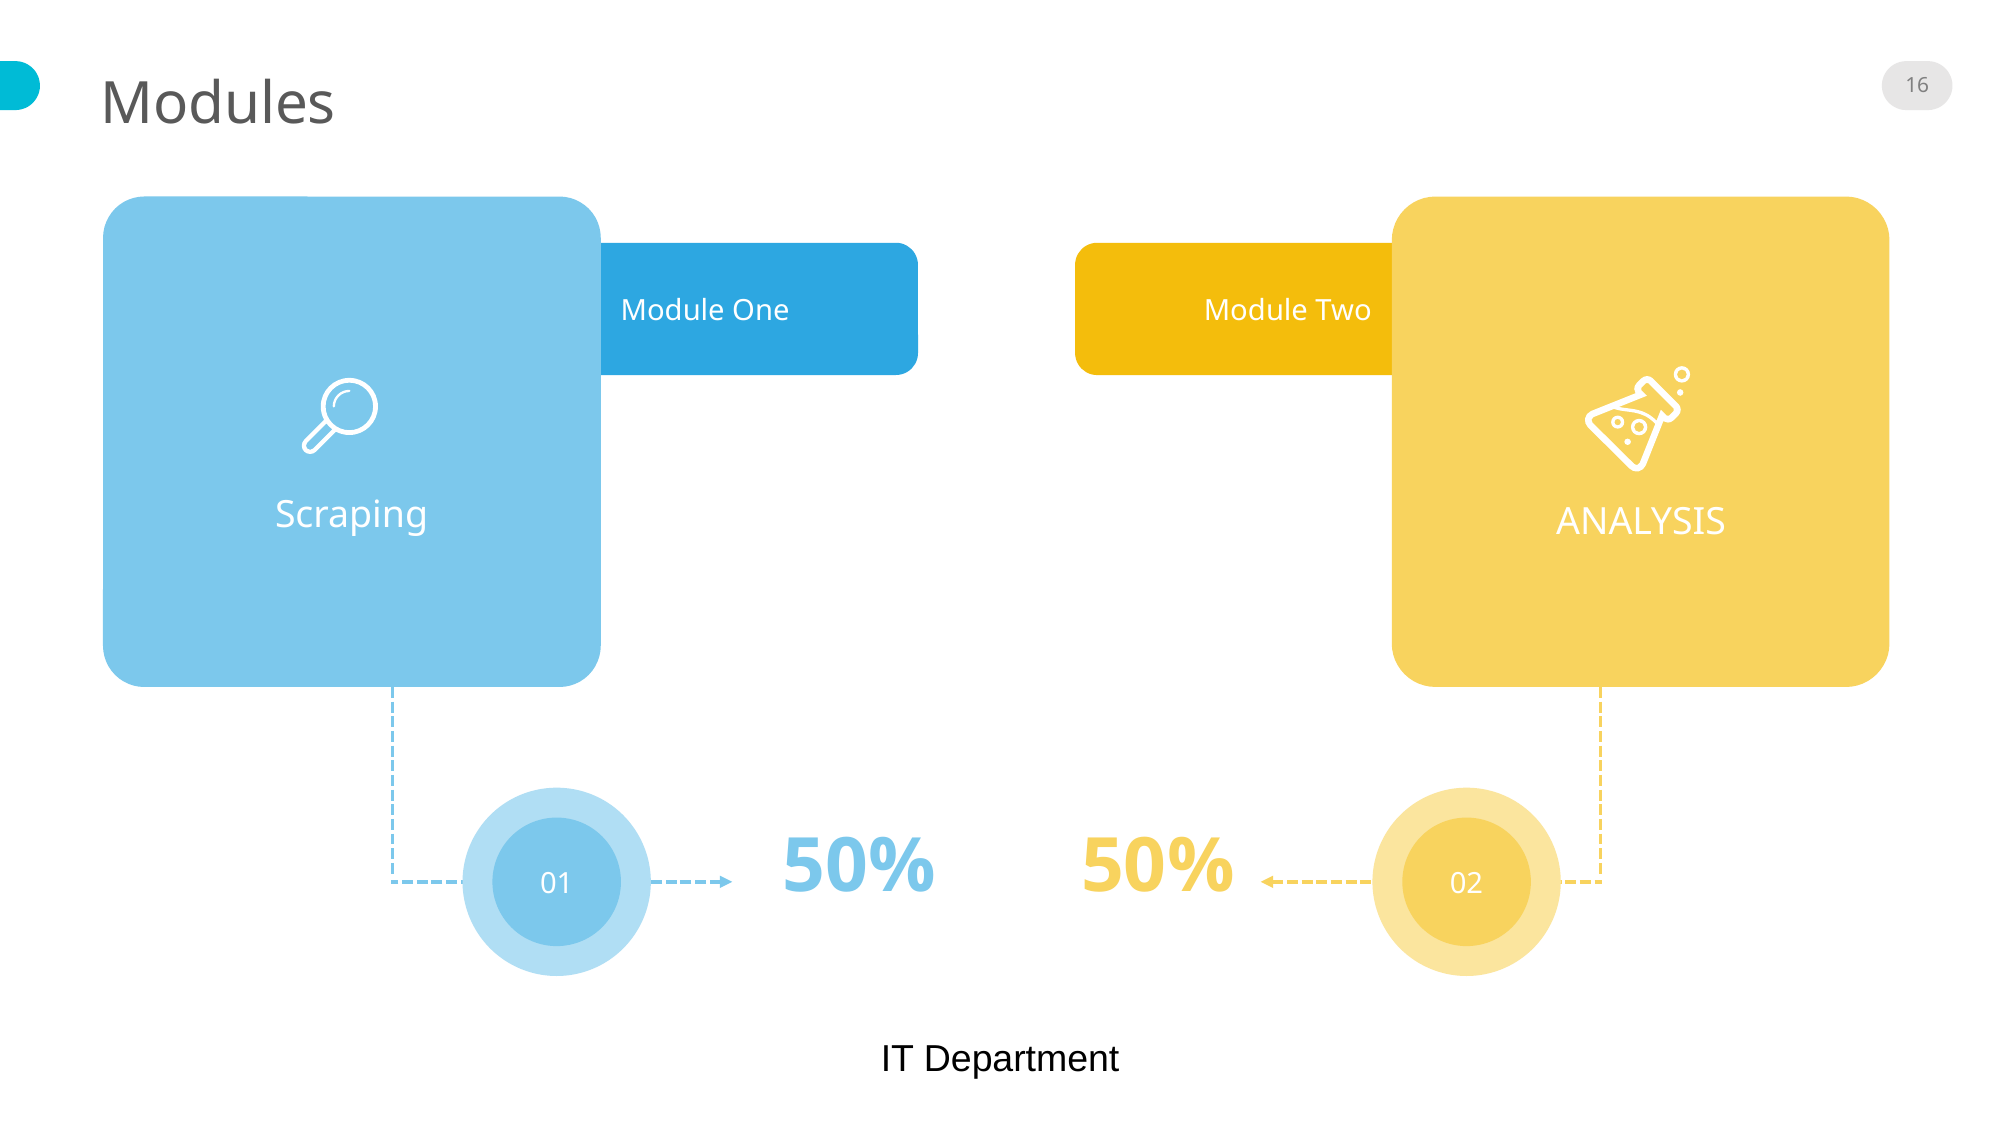

 Modules
Scraping
ANALYSIS
Module One
Module Two
01
02
50%
50%
IT Department